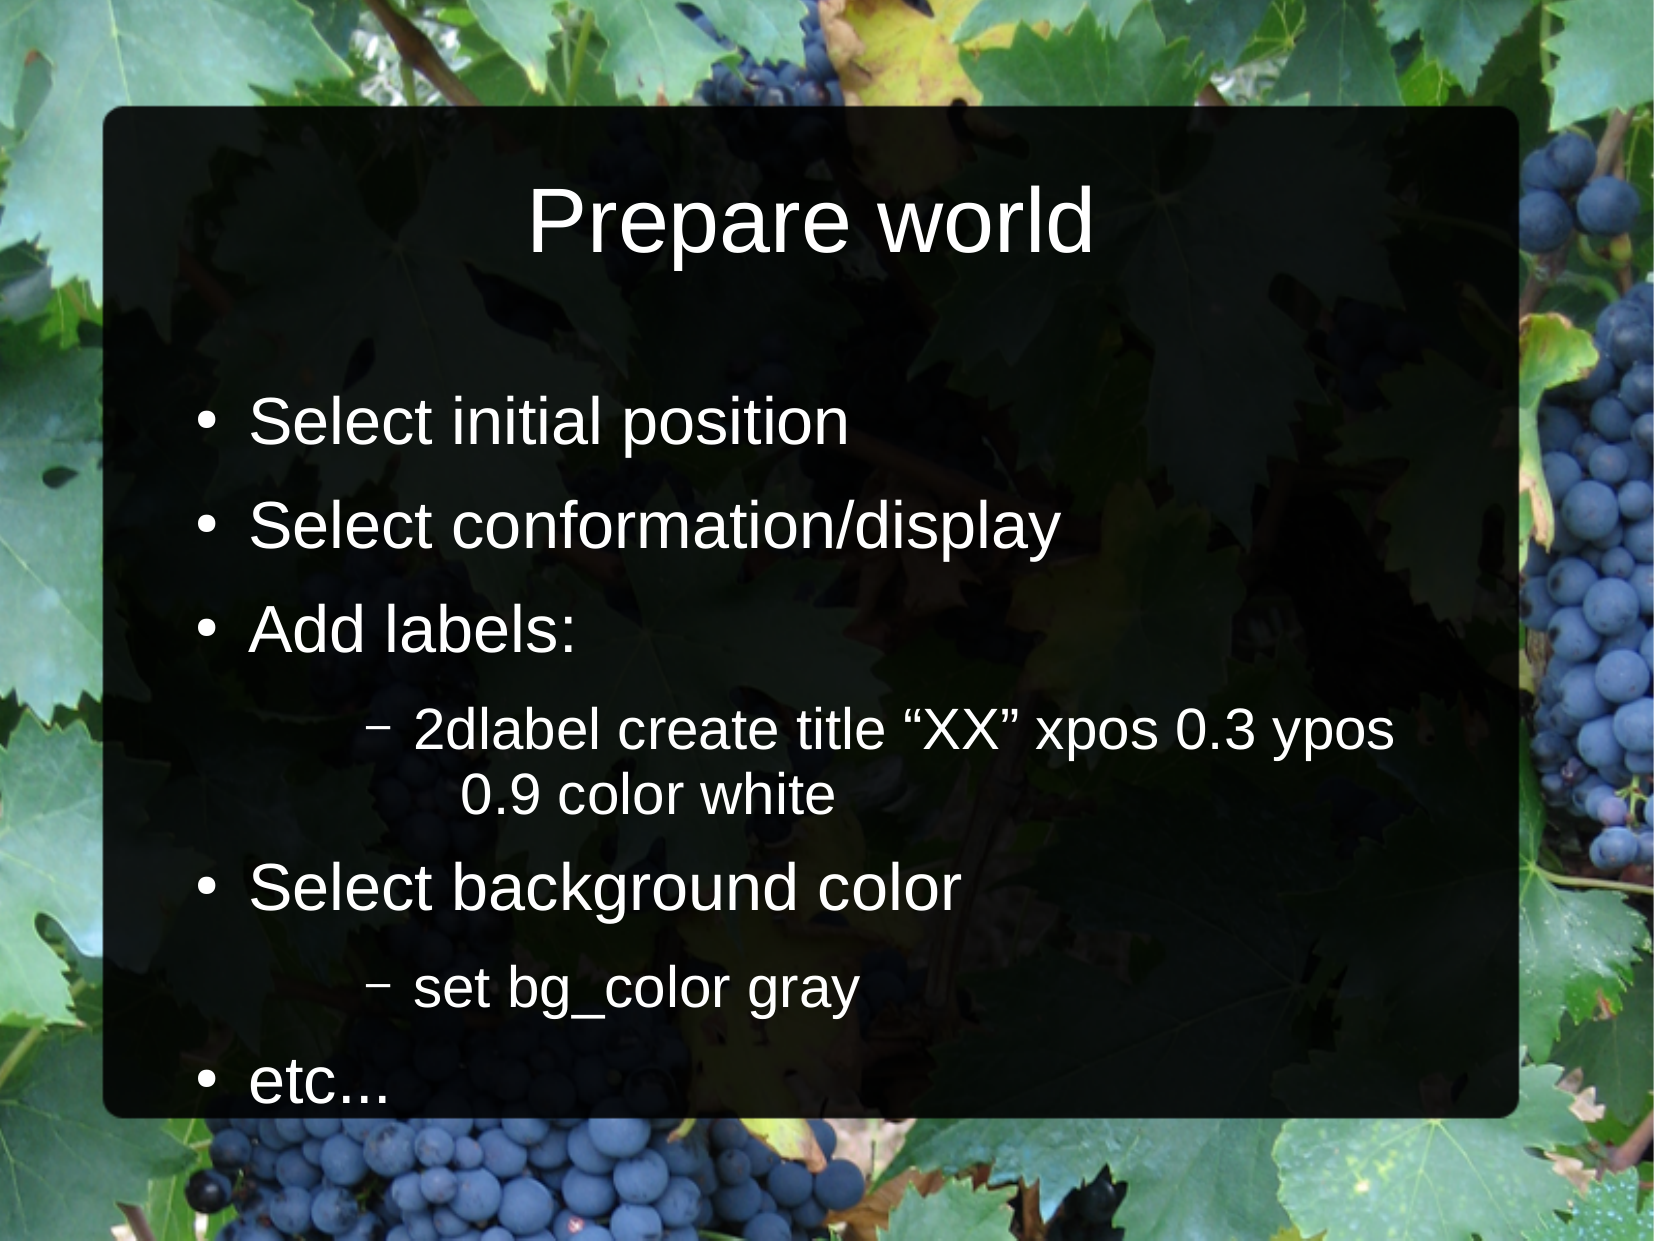

# Prepare world
Select initial position
Select conformation/display
Add labels:
2dlabel create title “XX” xpos 0.3 ypos 0.9 color white
Select background color
set bg_color gray
etc...